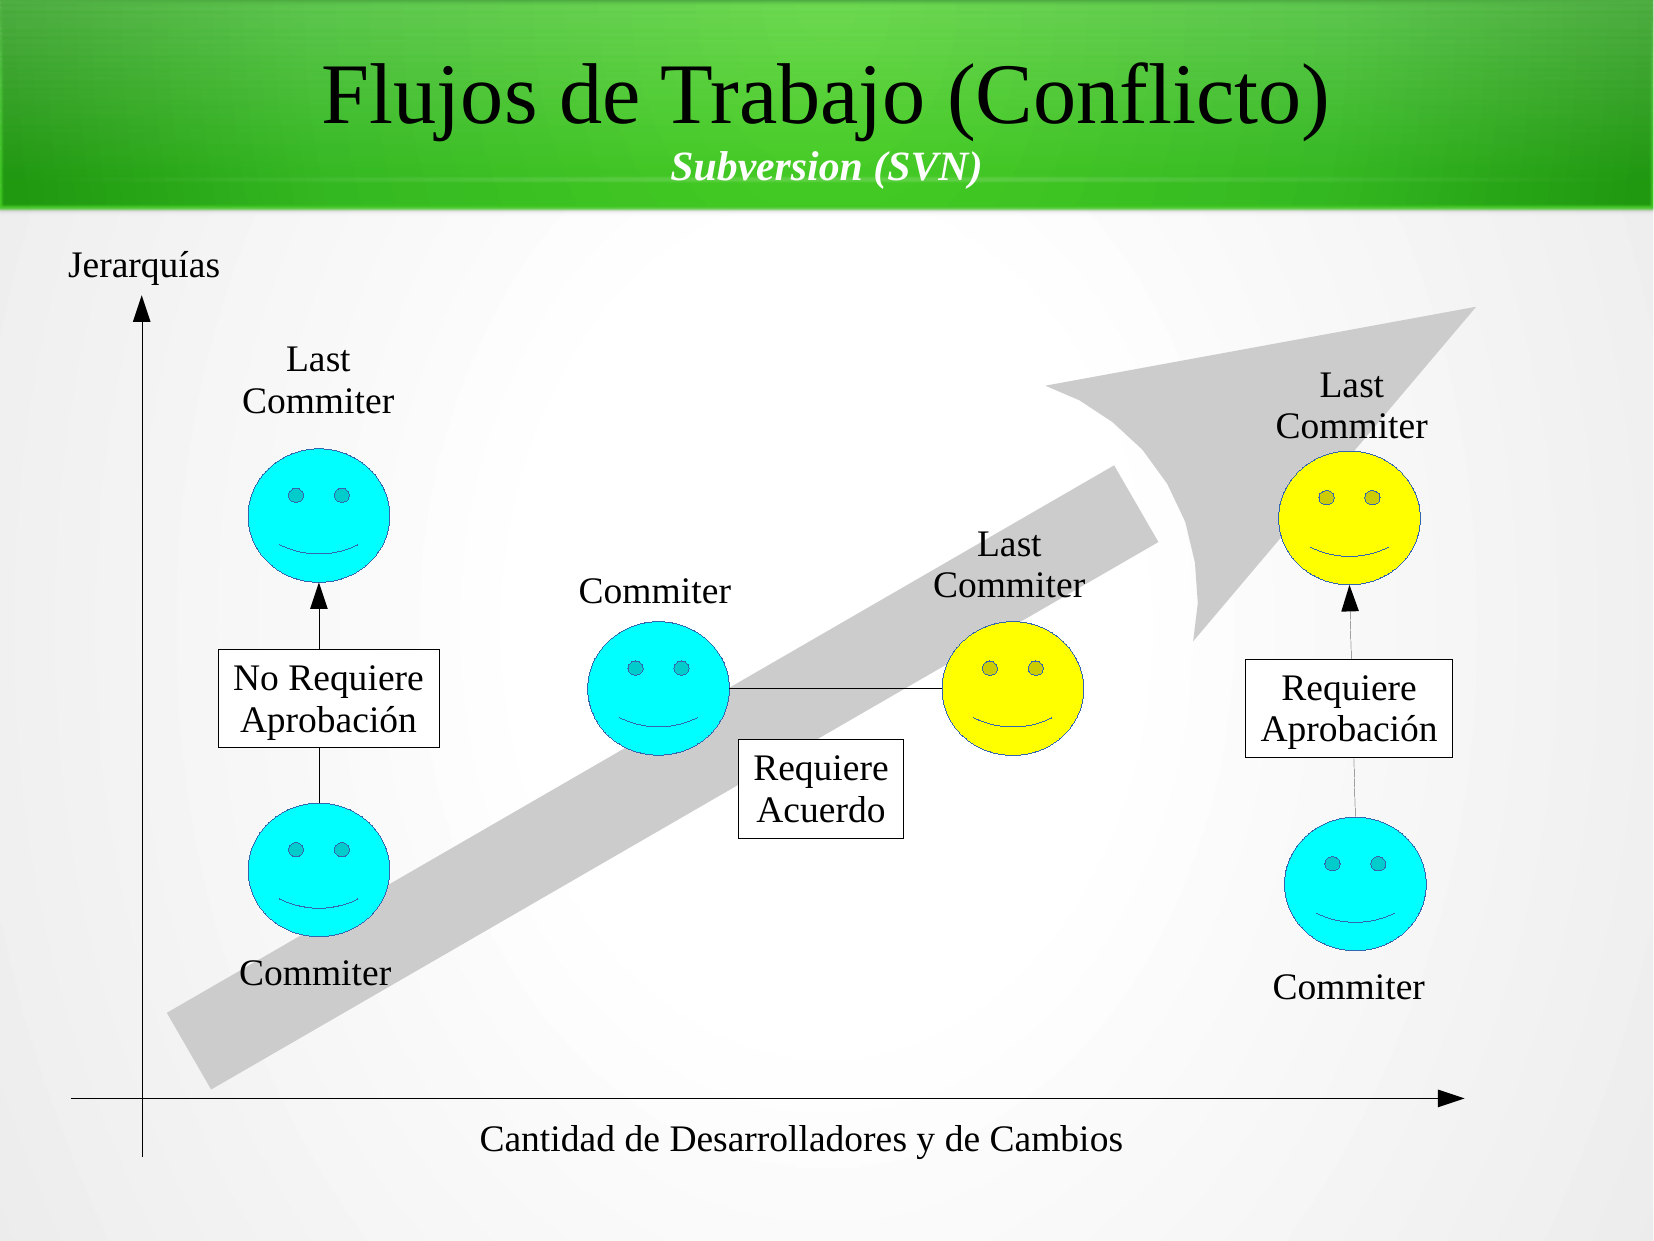

# Flujos de Trabajo (Conflicto) Subversion (SVN)
Jerarquías
Last
Commiter
No Requiere
Aprobación
Commiter
Last
Commiter
Requiere
Aprobación
Commiter
Last
Commiter
Commiter
Requiere
Acuerdo
Cantidad de Desarrolladores y de Cambios